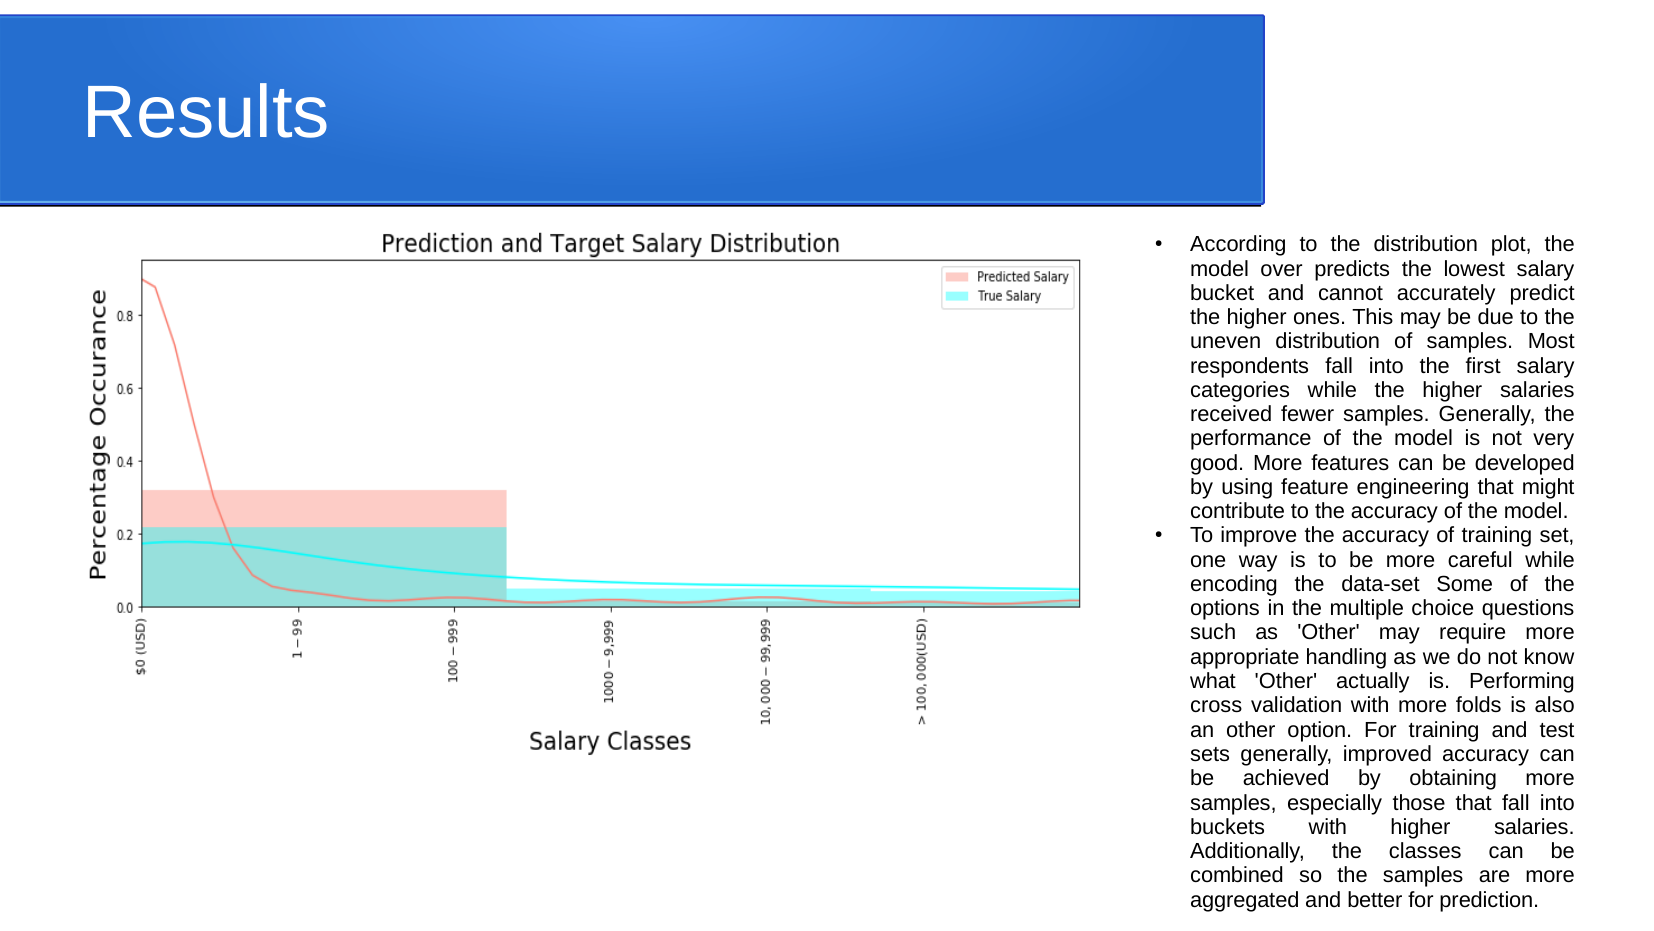

# Results
According to the distribution plot, the model over predicts the lowest salary bucket and cannot accurately predict the higher ones. This may be due to the uneven distribution of samples. Most respondents fall into the first salary categories while the higher salaries received fewer samples. Generally, the performance of the model is not very good. More features can be developed by using feature engineering that might contribute to the accuracy of the model.
To improve the accuracy of training set, one way is to be more careful while encoding the data-set Some of the options in the multiple choice questions such as 'Other' may require more appropriate handling as we do not know what 'Other' actually is. Performing cross validation with more folds is also an other option. For training and test sets generally, improved accuracy can be achieved by obtaining more samples, especially those that fall into buckets with higher salaries. Additionally, the classes can be combined so the samples are more aggregated and better for prediction.